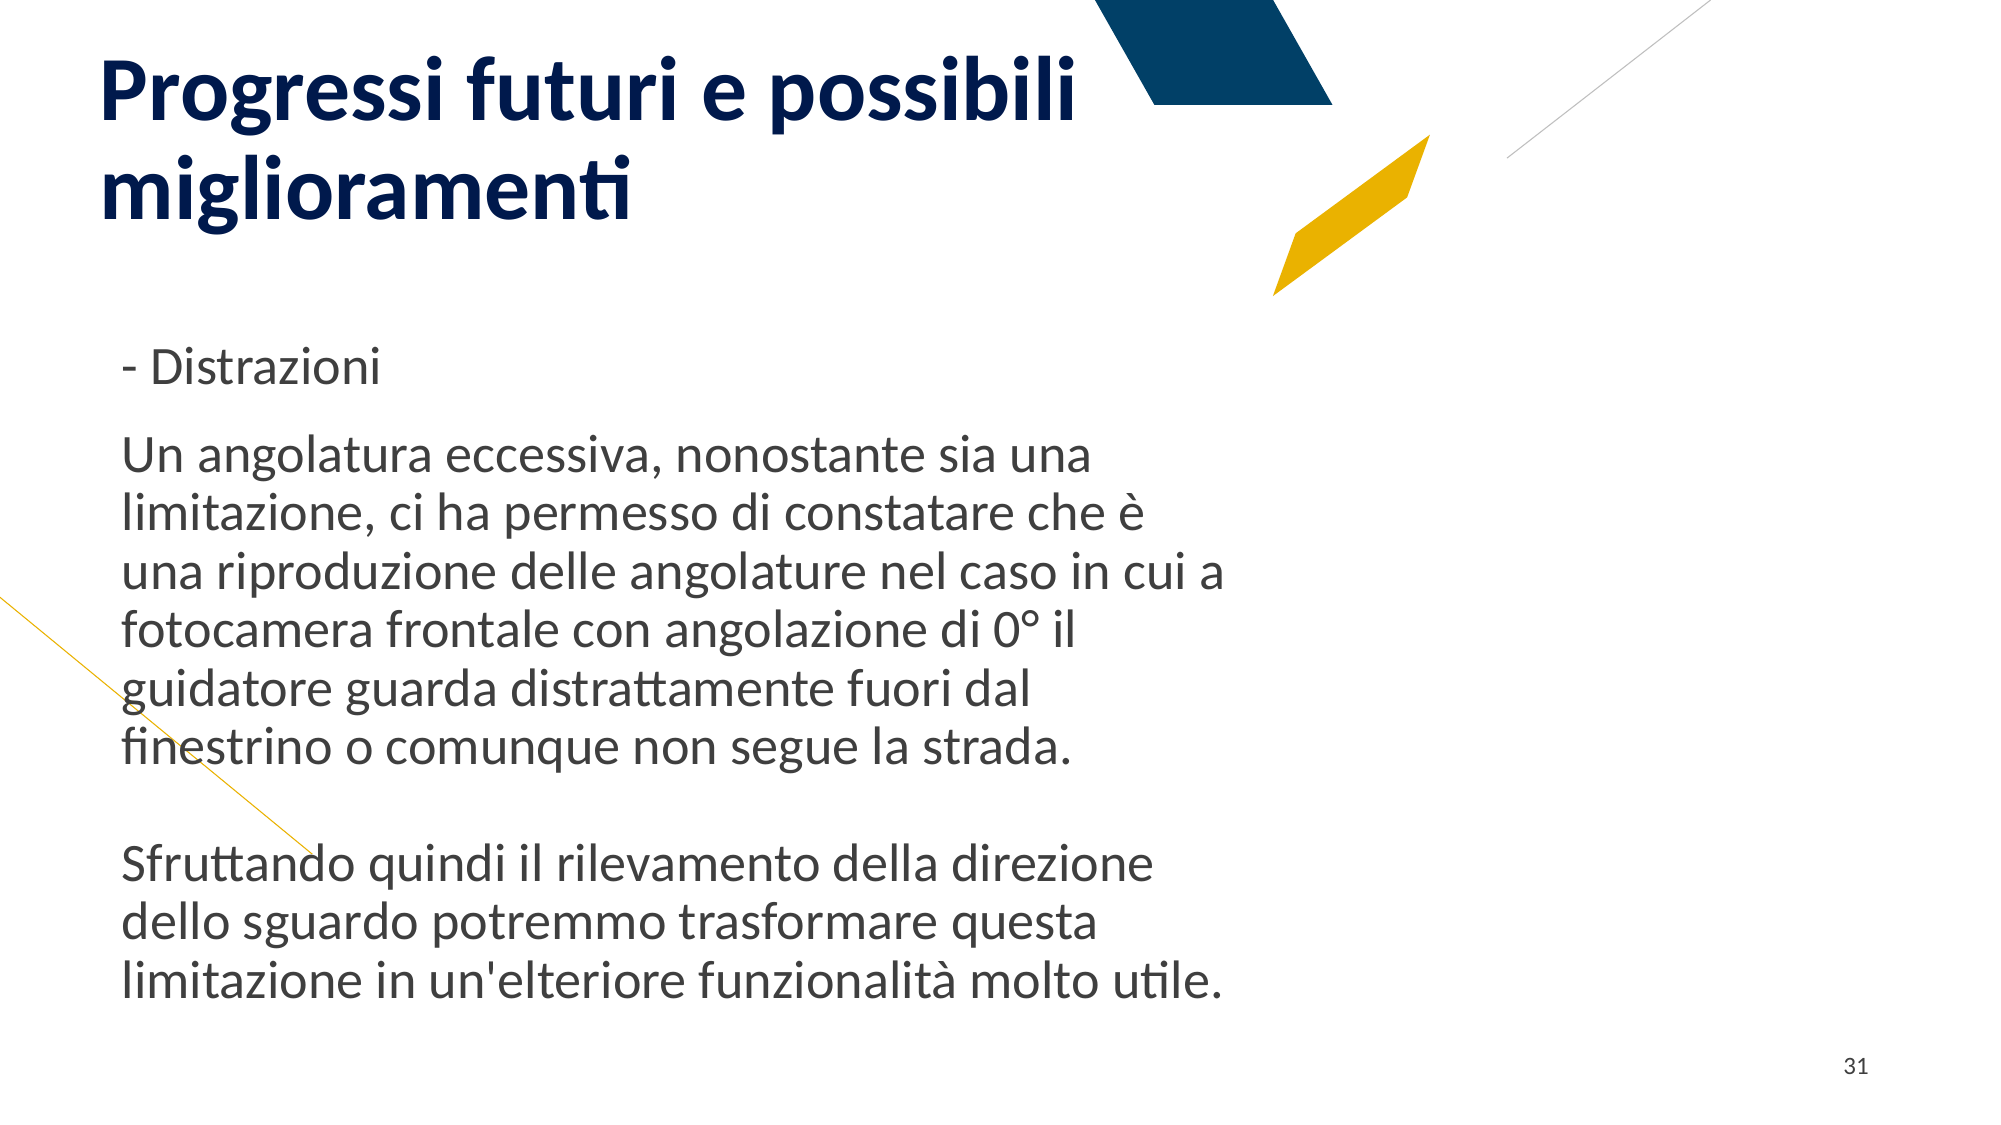

# Progressi futuri e possibili miglioramenti
- Distrazioni
Un angolatura eccessiva, nonostante sia una limitazione, ci ha permesso di constatare che è una riproduzione delle angolature nel caso in cui a fotocamera frontale con angolazione di 0° il guidatore guarda distrattamente fuori dal finestrino o comunque non segue la strada.
Sfruttando quindi il rilevamento della direzione dello sguardo potremmo trasformare questa limitazione in un'elteriore funzionalità molto utile.